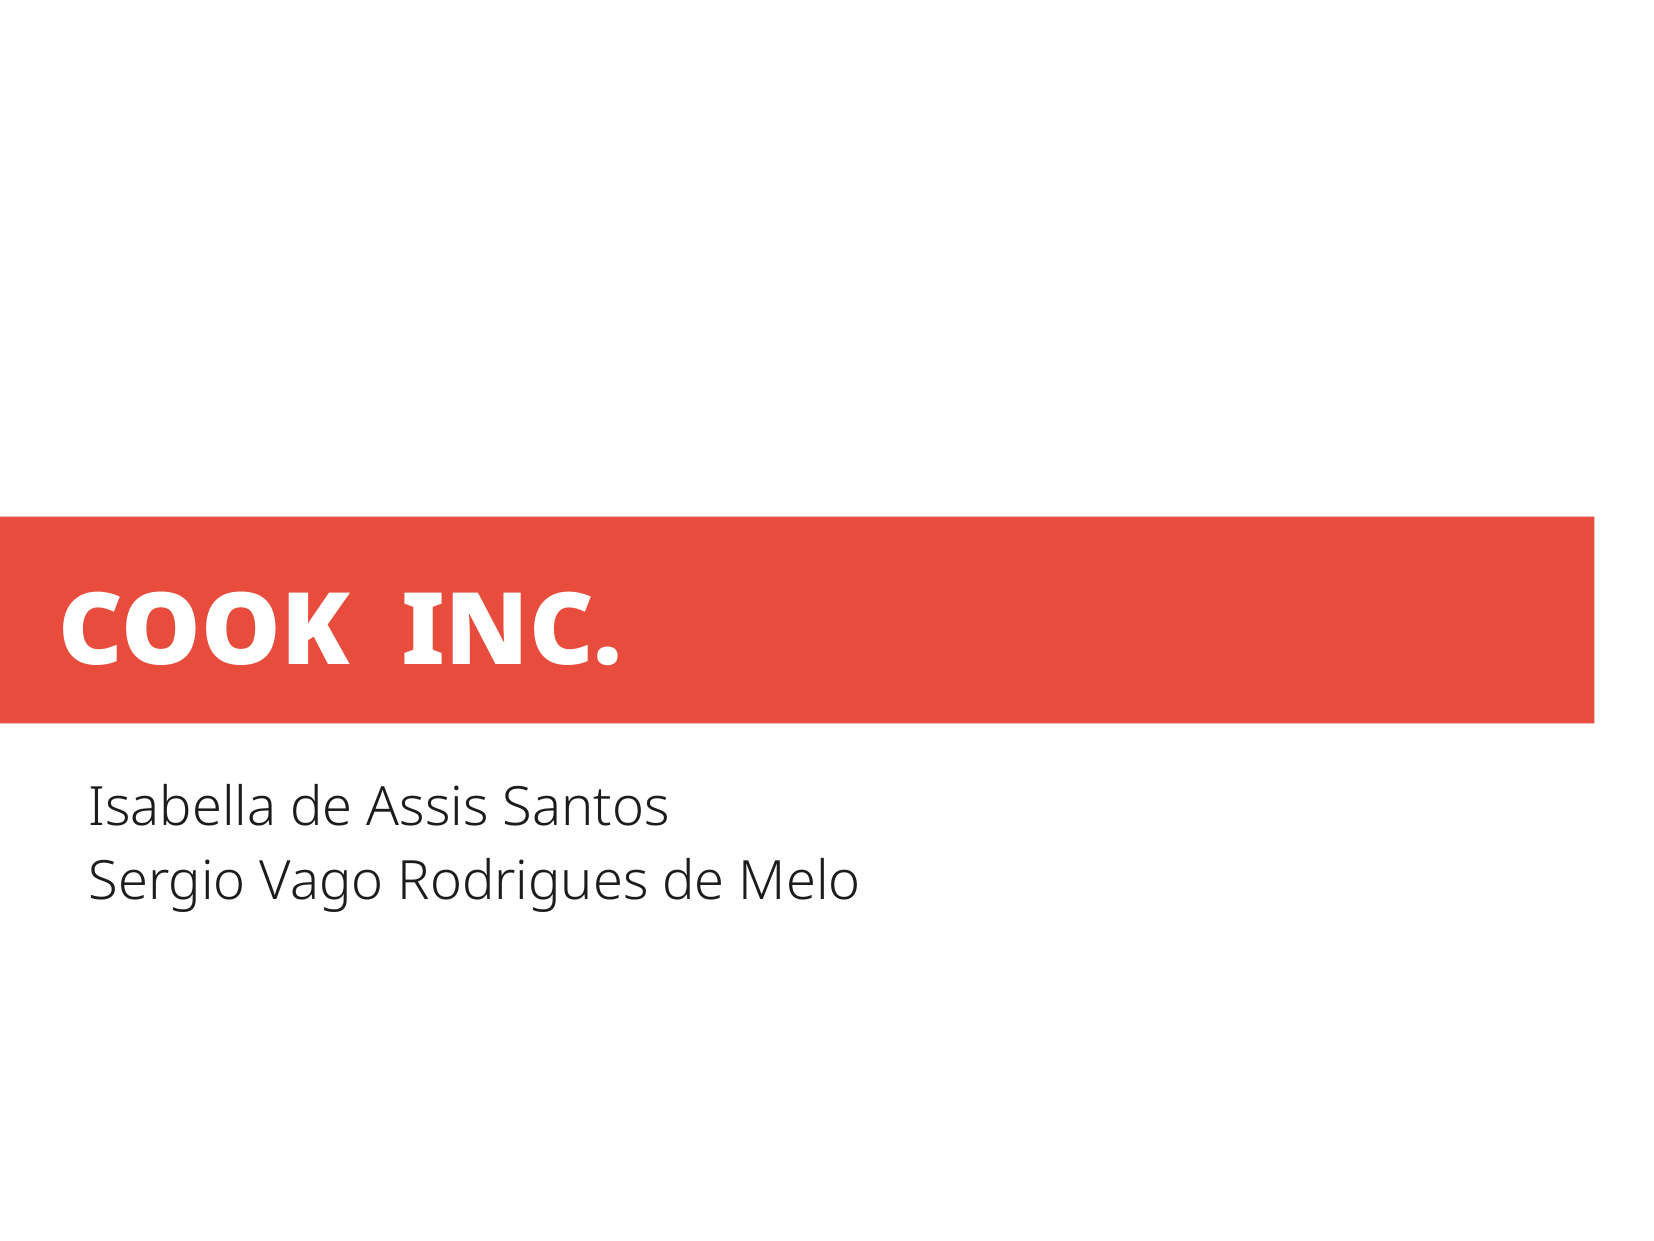

# COOK INC.
Isabella de Assis Santos
Sergio Vago Rodrigues de Melo